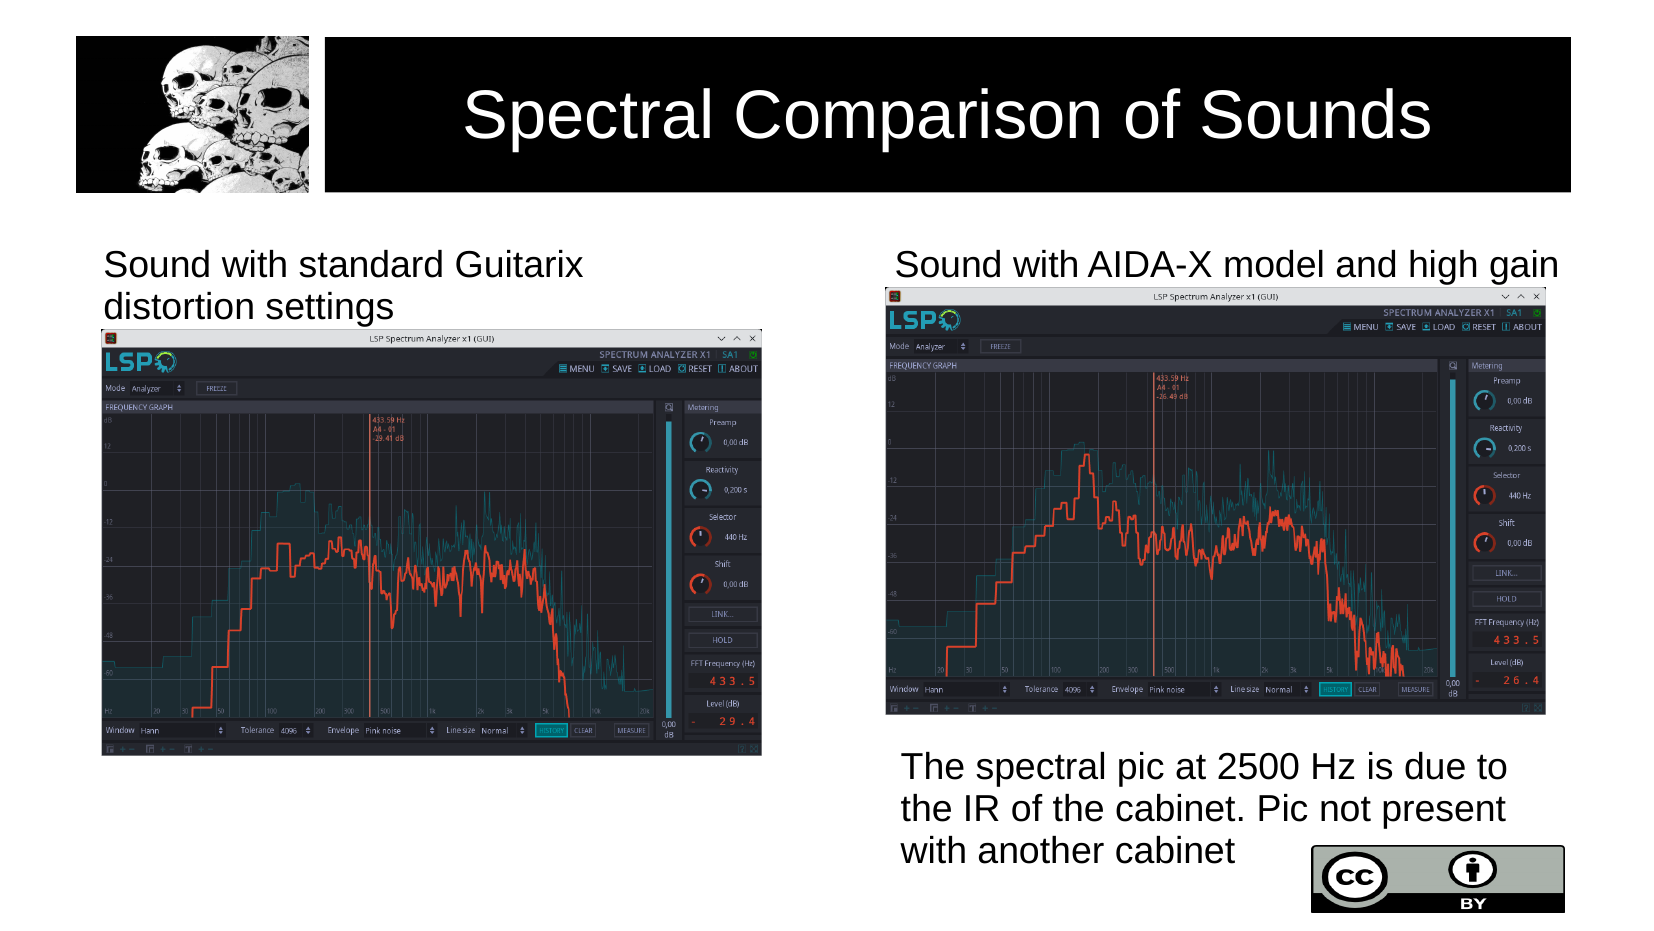

# Spectral Comparison of Sounds
Sound with standard Guitarix distortion settings
Sound with AIDA-X model and high gain
The spectral pic at 2500 Hz is due to the IR of the cabinet. Pic not present with another cabinet